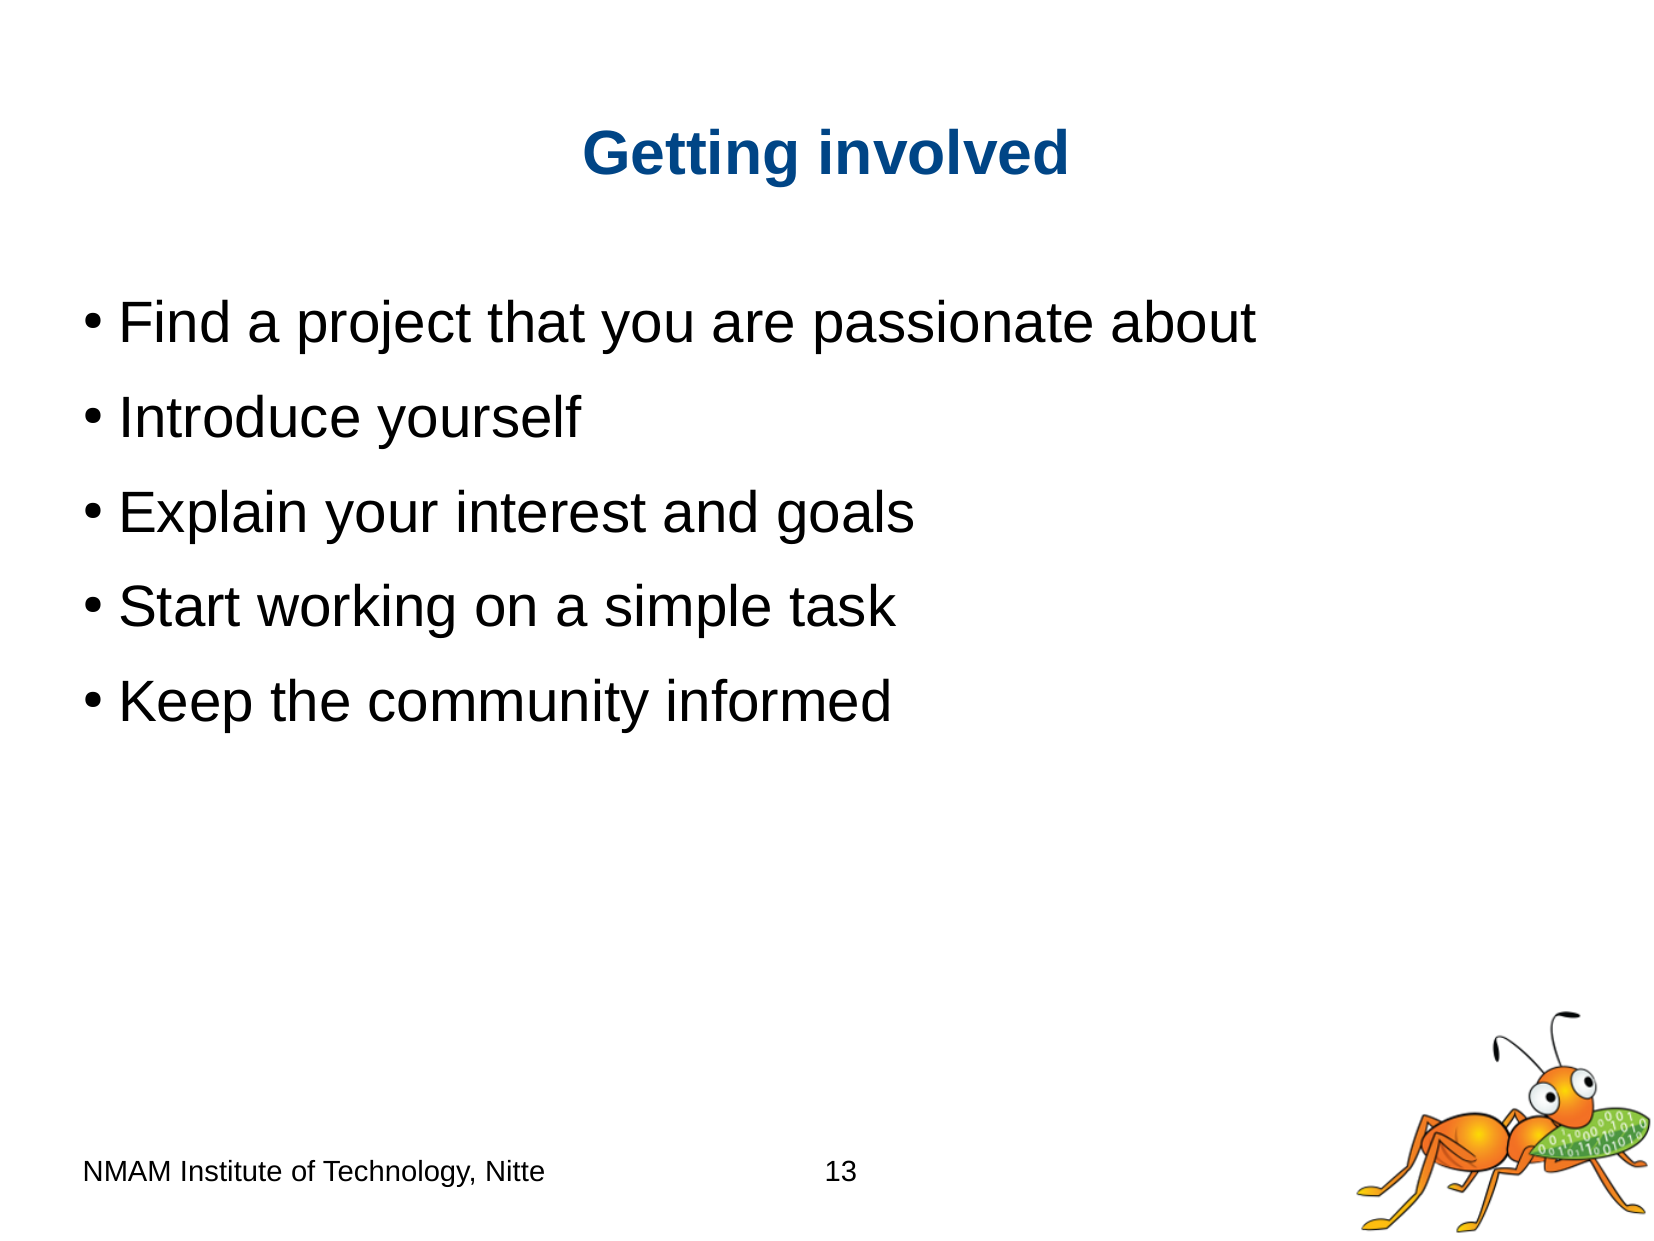

# Getting involved
Find a project that you are passionate about
Introduce yourself
Explain your interest and goals
Start working on a simple task
Keep the community informed
FOSDEM, 31 January 2015
13